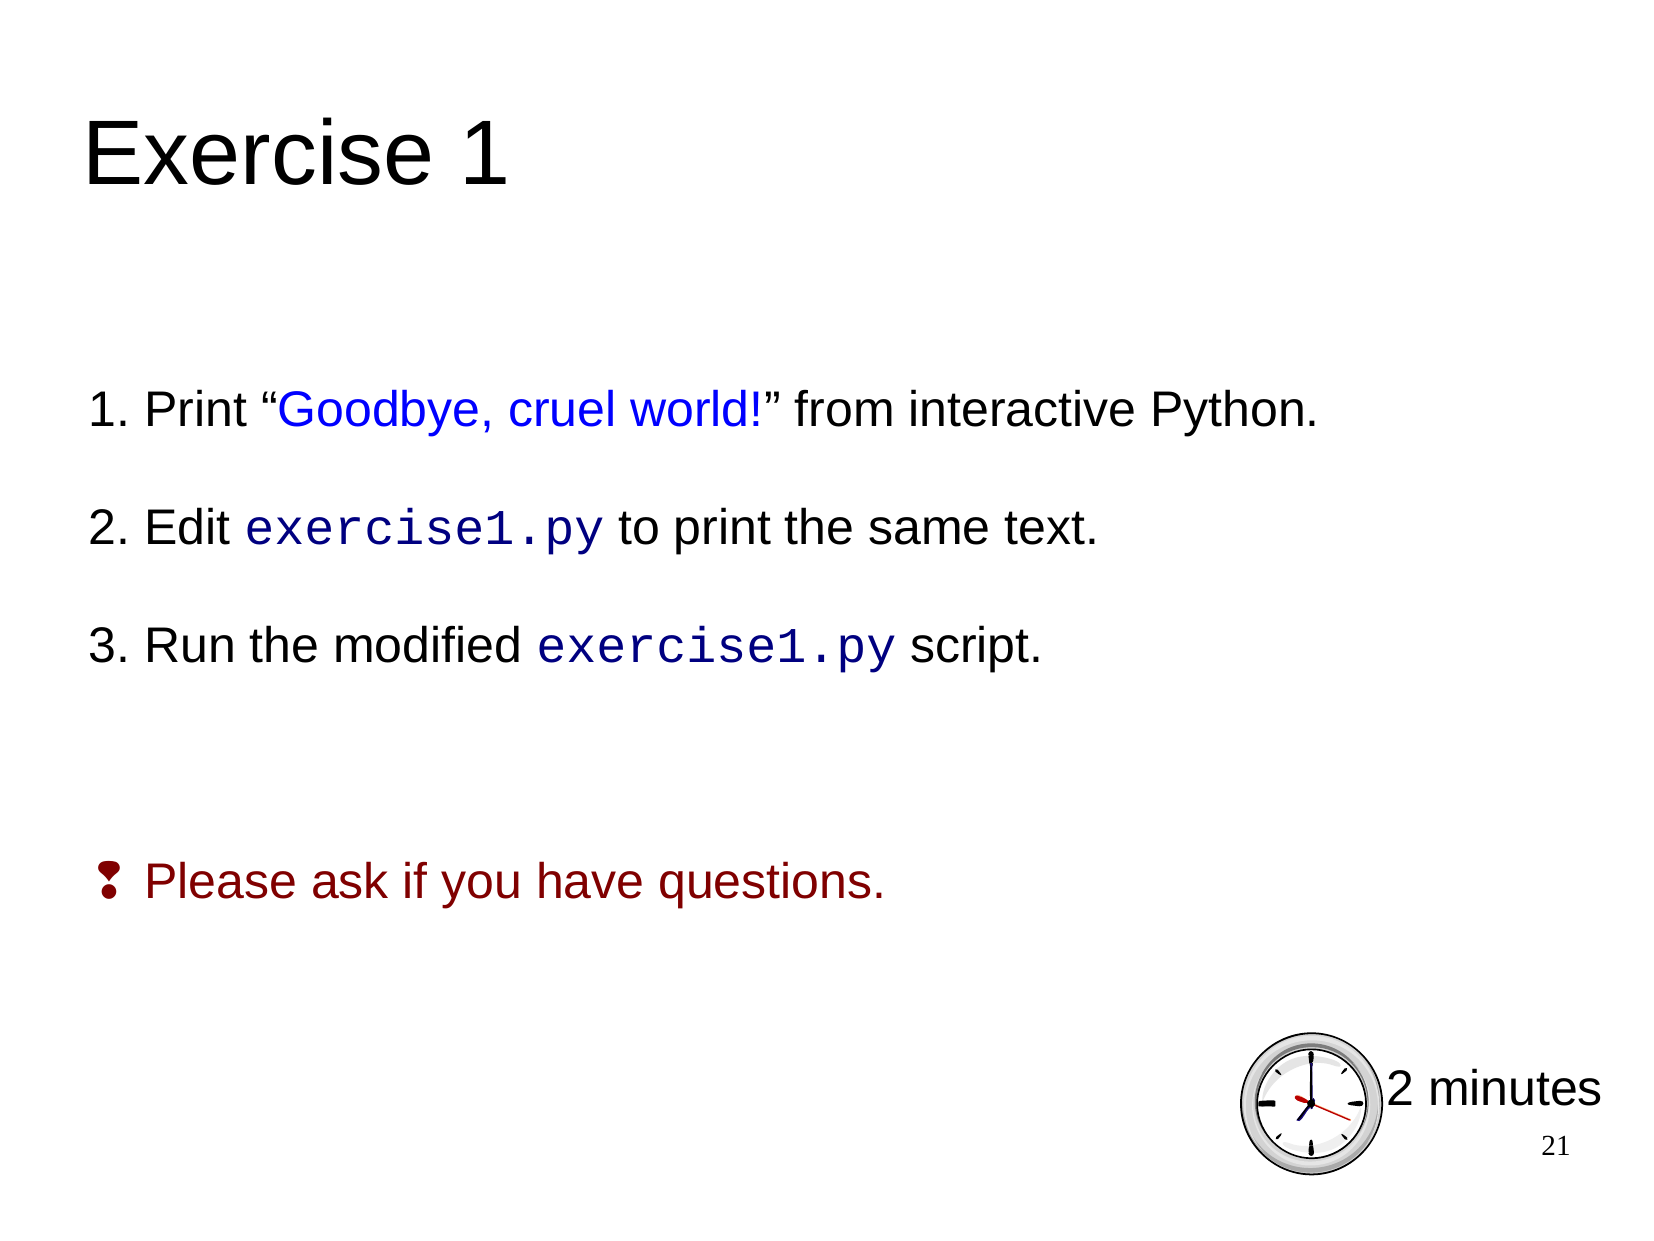

# Exercise 1
1. Print “Goodbye, cruel world!” from interactive Python.
2. Edit exercise1.py to print the same text.
3. Run the modified exercise1.py script.
❢ Please ask if you have questions.
2 minutes
21